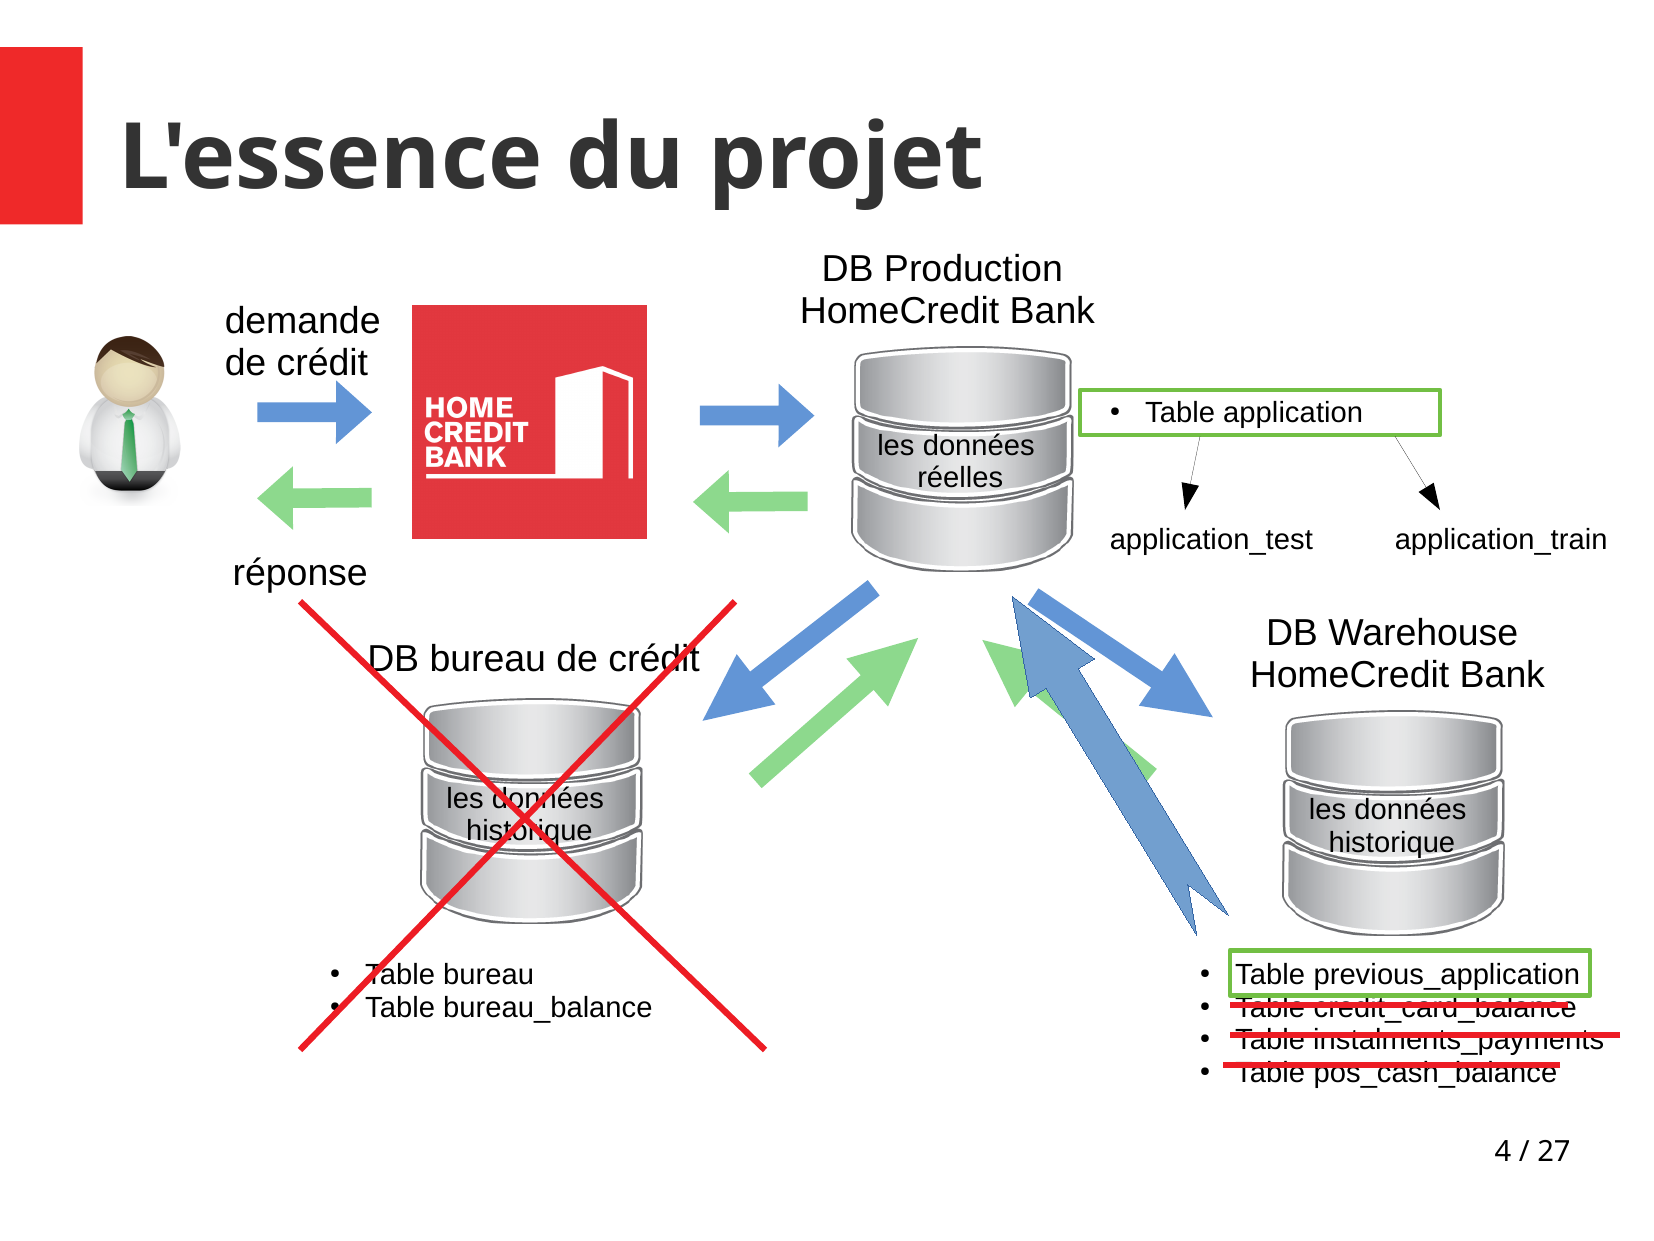

# L'essence du projet
DB Production
HomeCredit Bank
demande
de crédit
Table application
les données
réelles
application_train
application_test
réponse
DB Warehouse
HomeCredit Bank
DB bureau de crédit
les données
historique
les données
historique
Table bureau
Table bureau_balance
Table previous_application
Table credit_card_balance
Table instalments_payments
Table pos_cash_balance
4